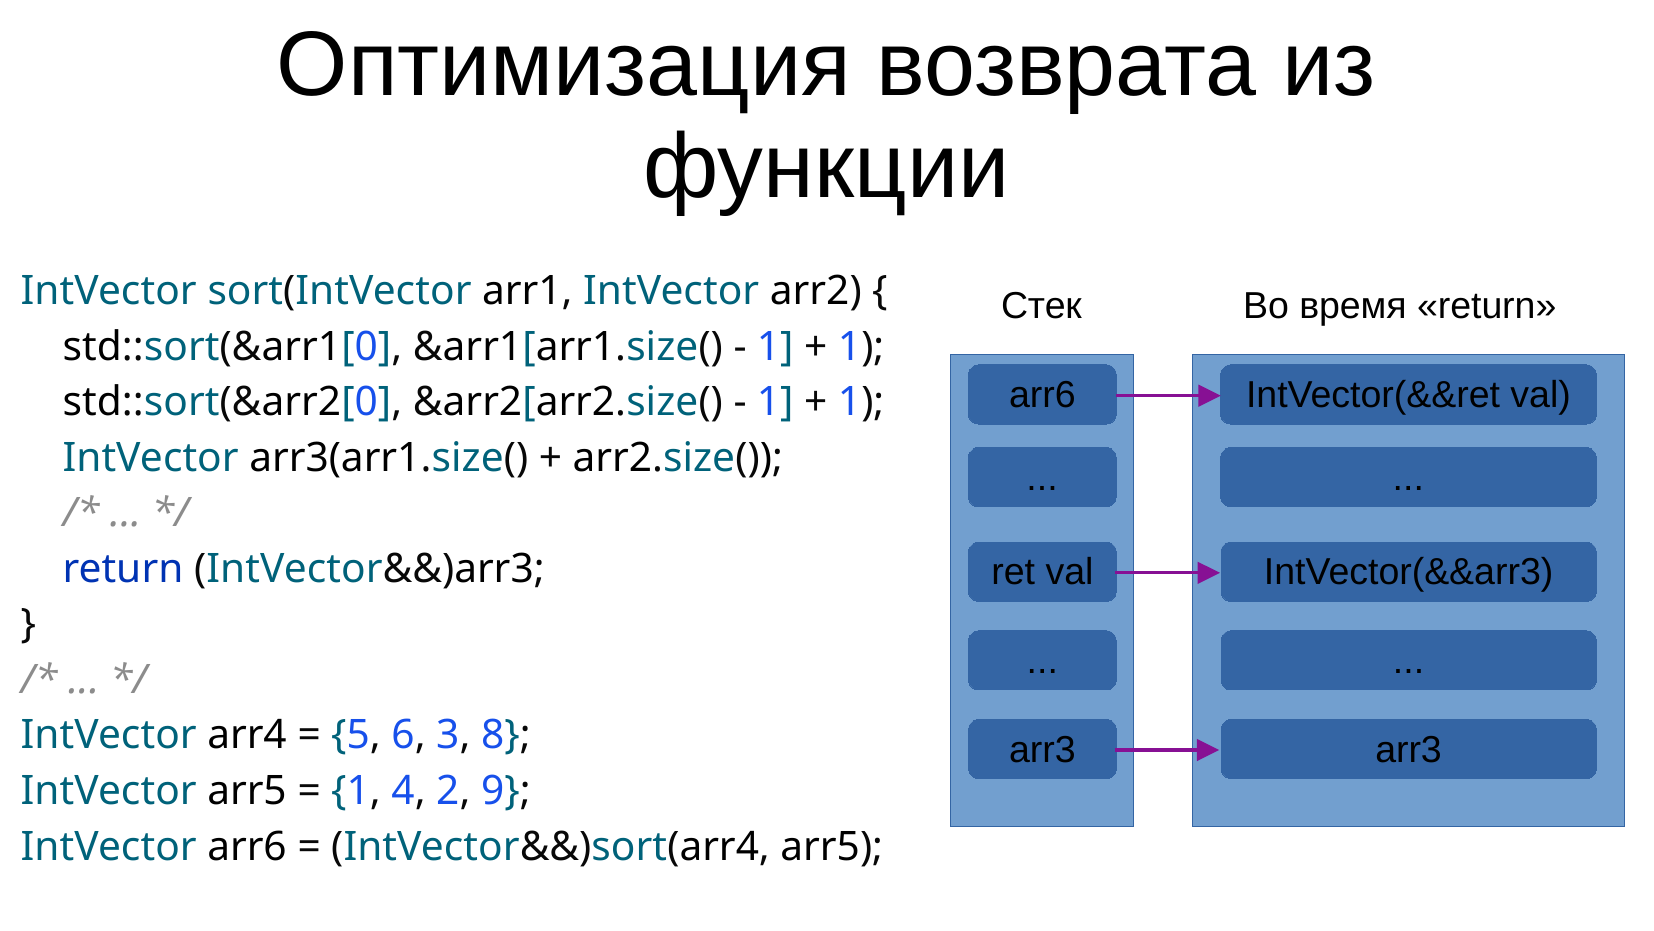

# Оптимизация возврата из функции
IntVector sort(IntVector arr1, IntVector arr2) {
 std::sort(&arr1[0], &arr1[arr1.size() - 1] + 1);
 std::sort(&arr2[0], &arr2[arr2.size() - 1] + 1);
 IntVector arr3(arr1.size() + arr2.size());
 /* ... */
 return (IntVector&&)arr3;
}
/* ... */
IntVector arr4 = {5, 6, 3, 8};
IntVector arr5 = {1, 4, 2, 9};
IntVector arr6 = (IntVector&&)sort(arr4, arr5);
Стек
Во время «return»
arr6
...
ret val
...
arr3
IntVector(&&ret val)
...
IntVector(&&arr3)
...
arr3